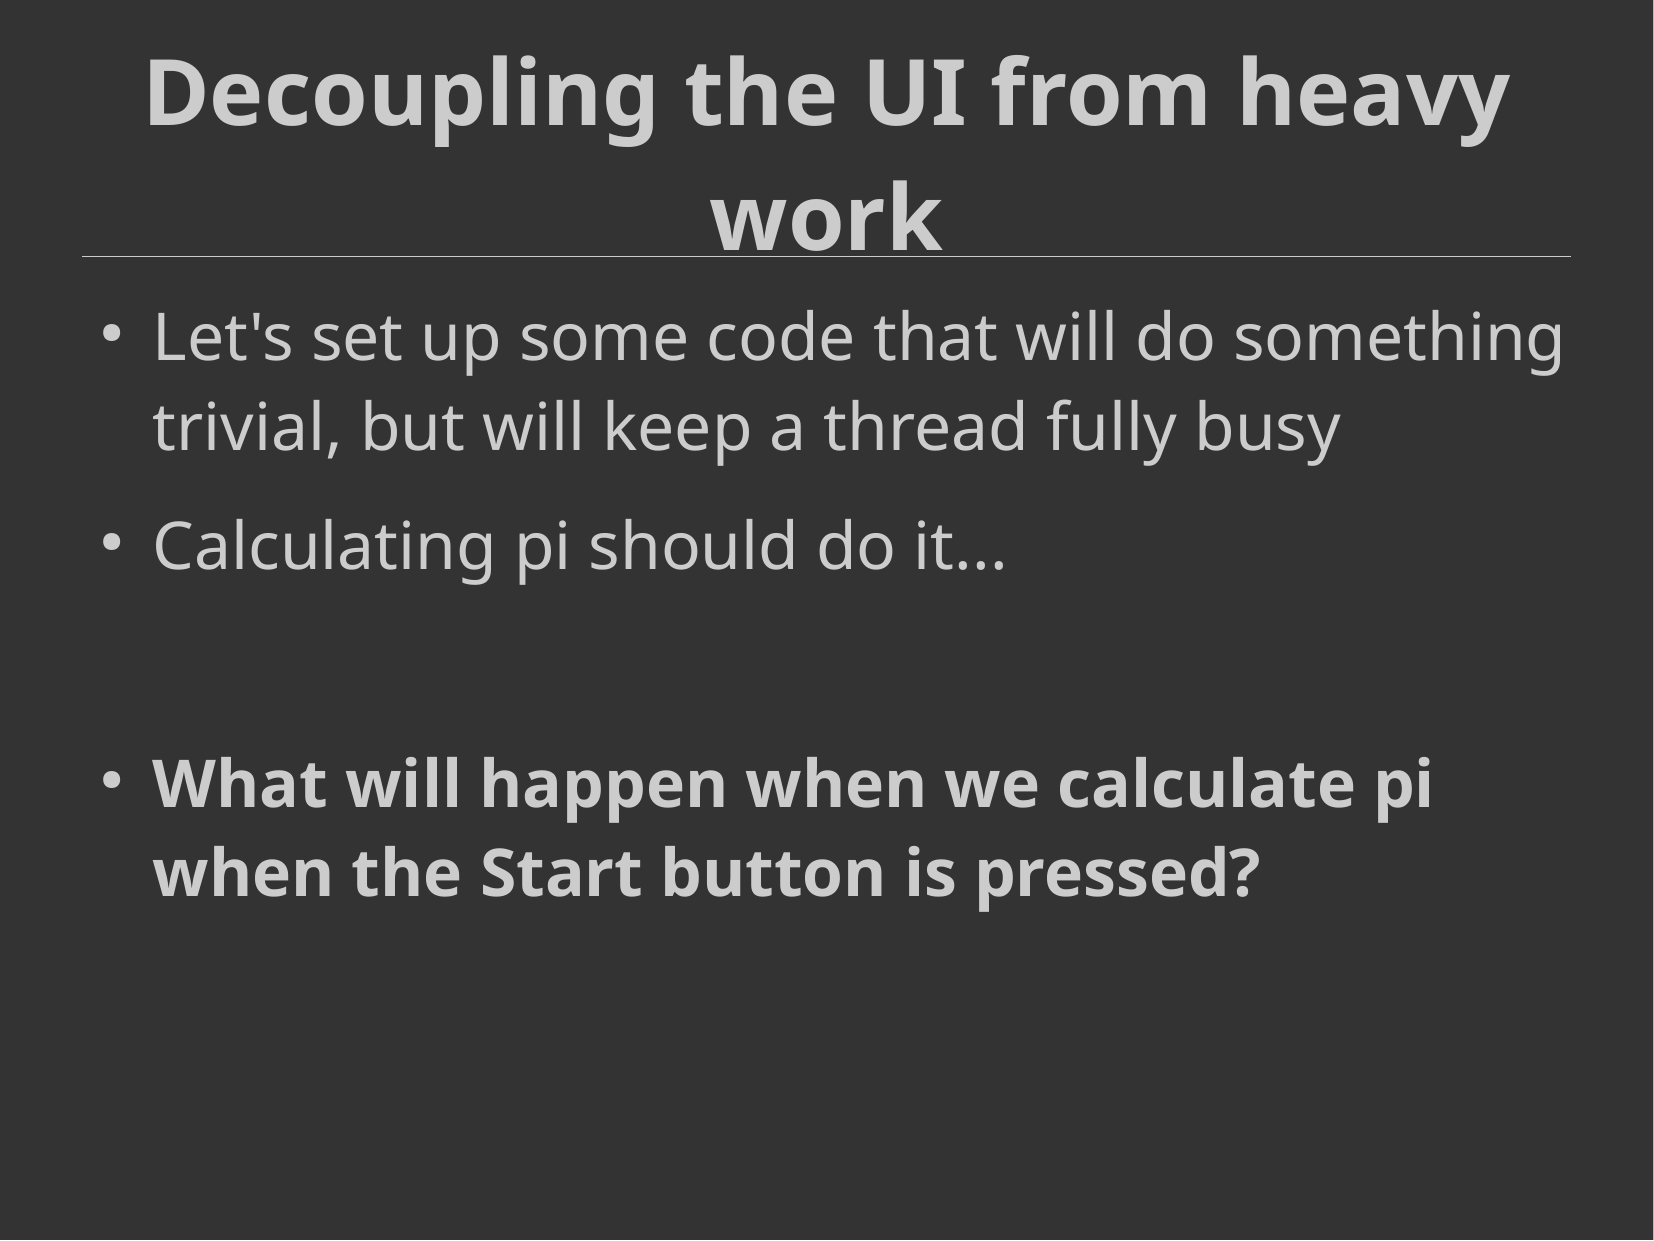

# Decoupling the UI from heavy work
Let's set up some code that will do something trivial, but will keep a thread fully busy
Calculating pi should do it...
What will happen when we calculate pi when the Start button is pressed?